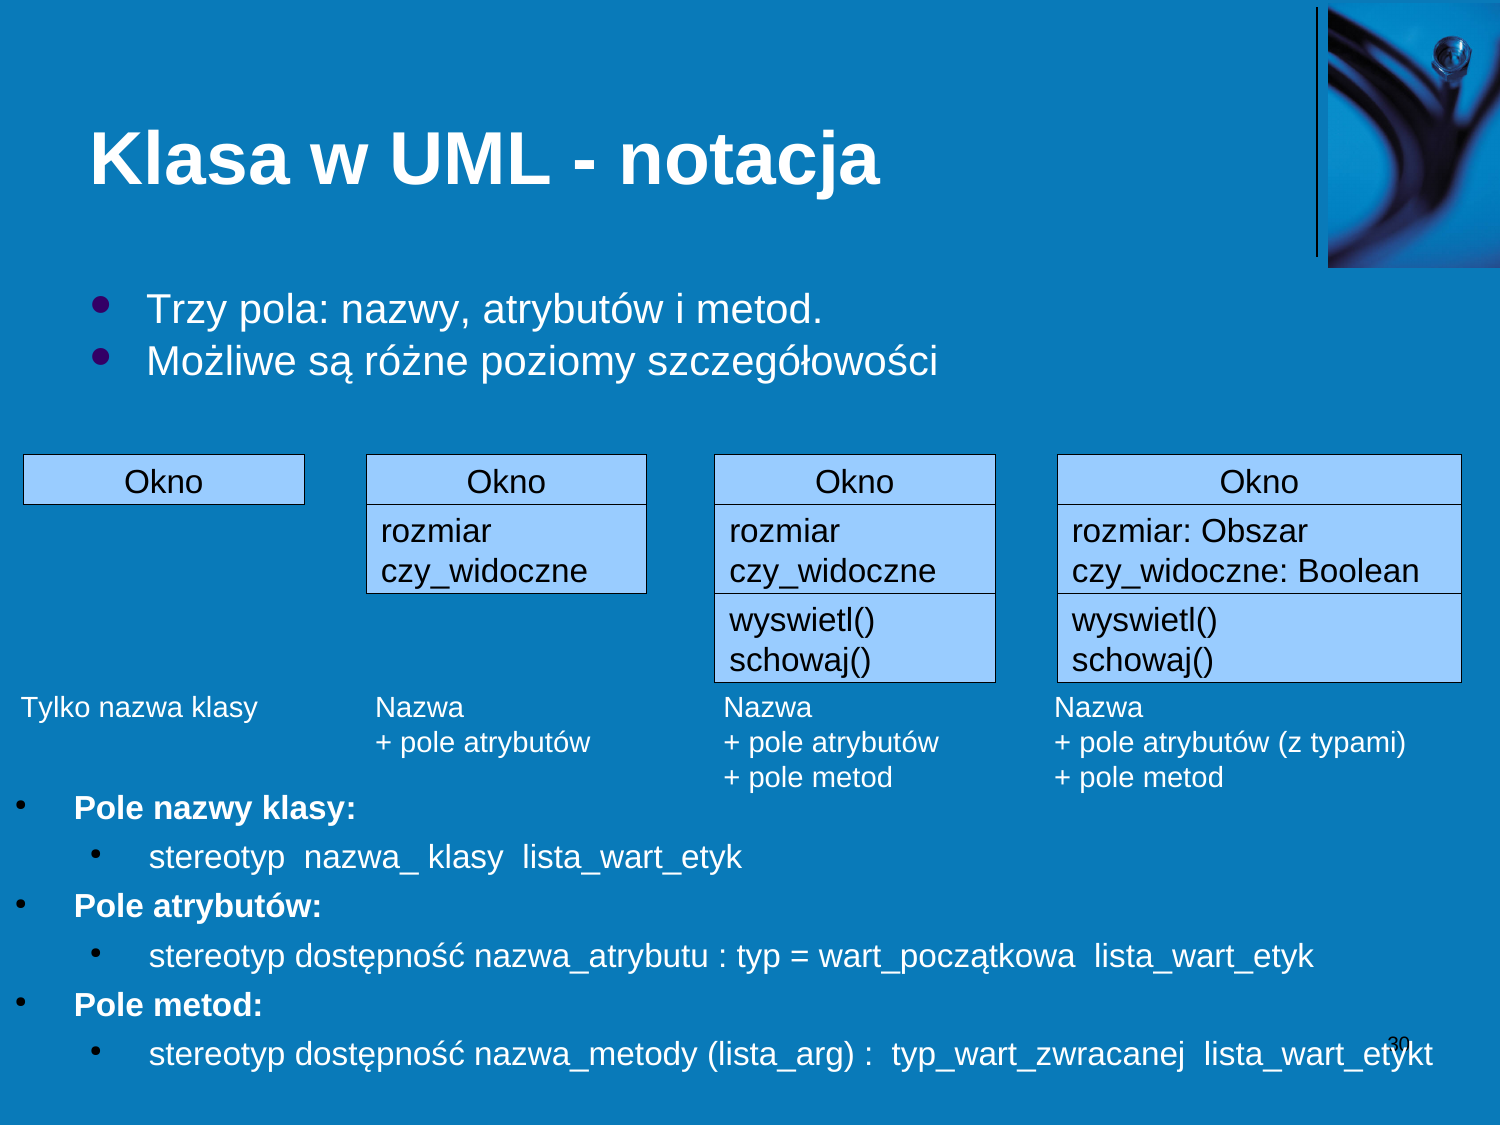

# Klasa w UML - notacja
Trzy pola: nazwy, atrybutów i metod.
Możliwe są różne poziomy szczegółowości
Okno
Okno
Okno
Okno
rozmiar
czy_widoczne
rozmiar
czy_widoczne
rozmiar: Obszar
czy_widoczne: Boolean
wyswietl()
schowaj()
wyswietl()
schowaj()
Tylko nazwa klasy
Nazwa
+ pole atrybutów
Nazwa
+ pole atrybutów
+ pole metod
Nazwa
+ pole atrybutów (z typami)
+ pole metod
Pole nazwy klasy:
stereotyp nazwa_ klasy lista_wart_etyk
Pole atrybutów:
stereotyp dostępność nazwa_atrybutu : typ = wart_początkowa lista_wart_etyk
Pole metod:
stereotyp dostępność nazwa_metody (lista_arg) : typ_wart_zwracanej lista_wart_etykt
30